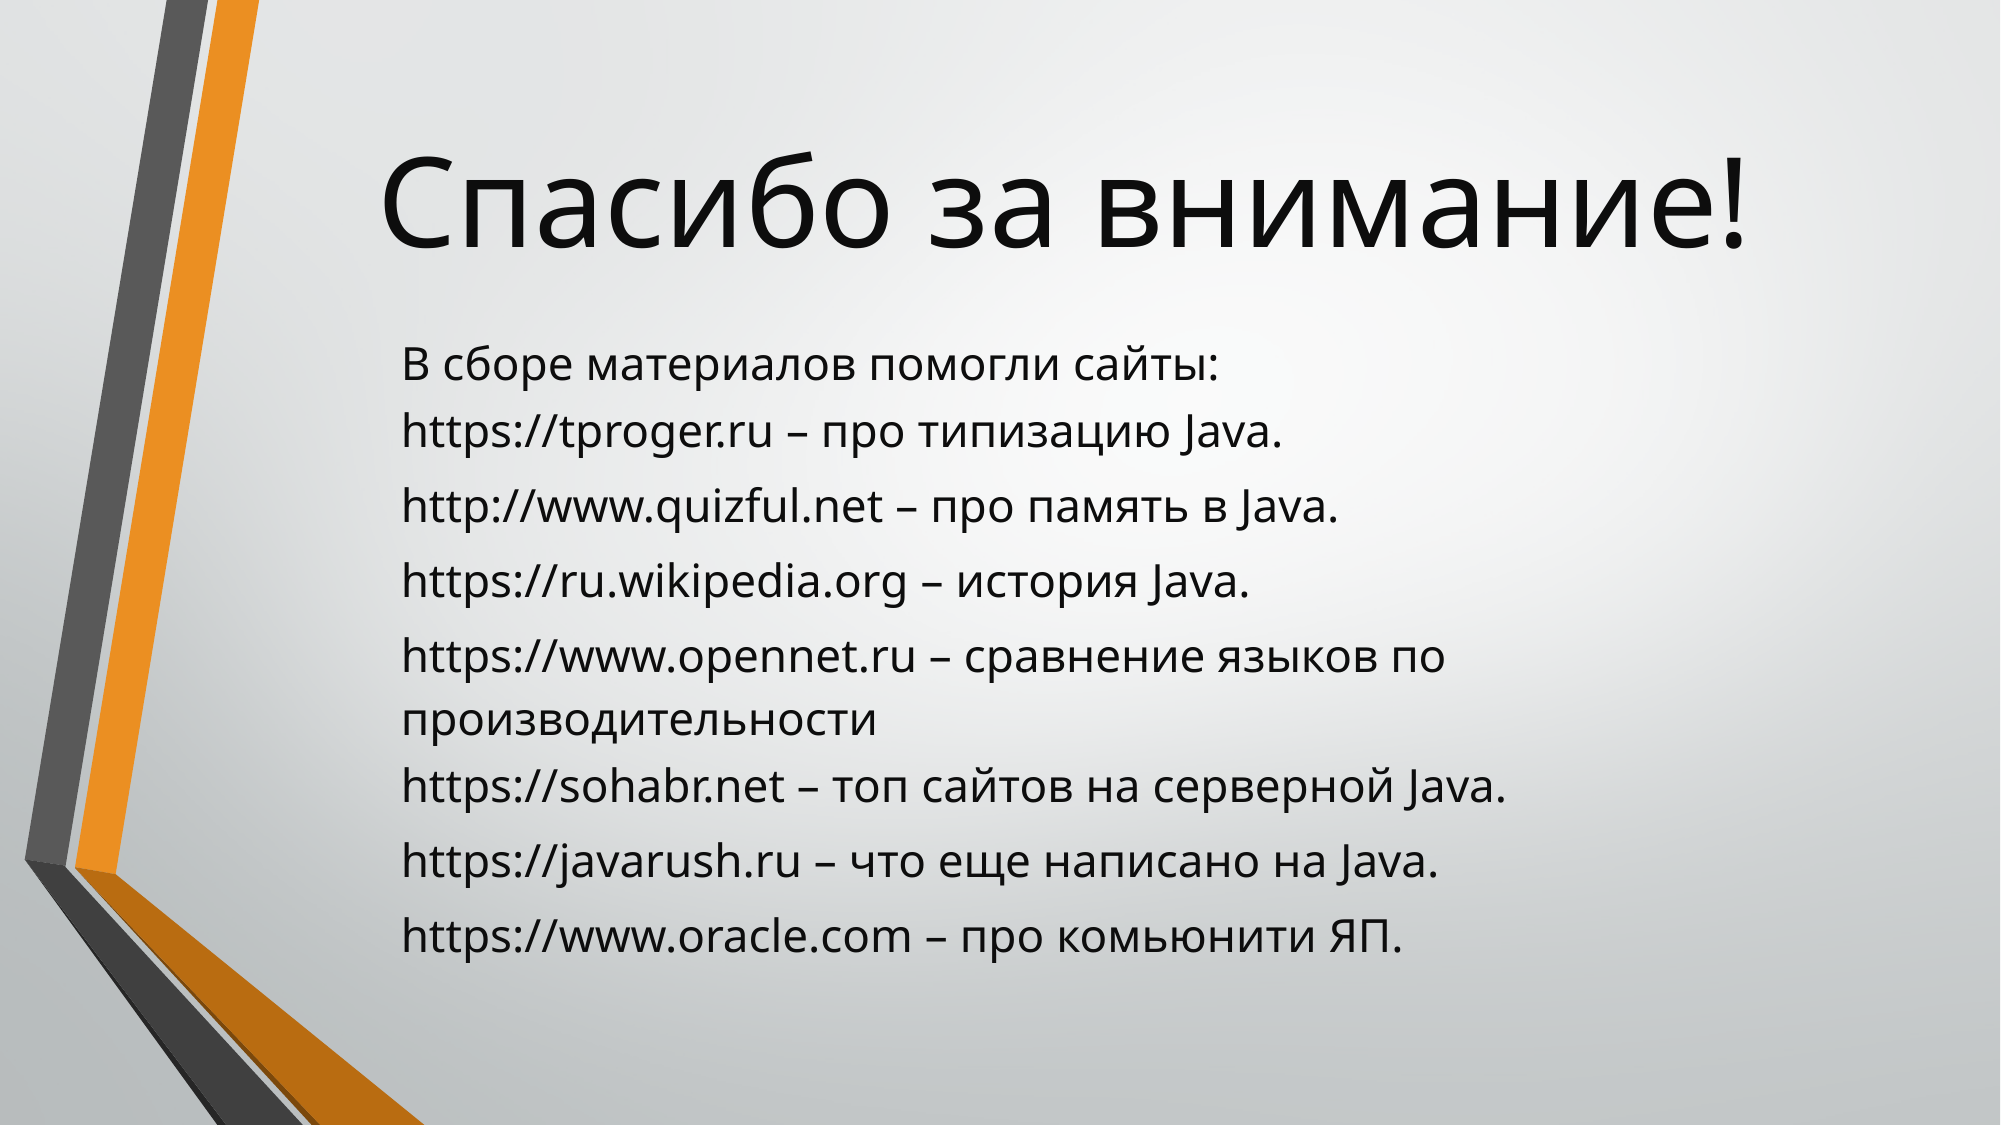

# Спасибо за внимание!
В сборе материалов помогли сайты:
https://tproger.ru – про типизацию Java.
http://www.quizful.net – про память в Java.
https://ru.wikipedia.org – история Java.
https://www.opennet.ru – сравнение языков по производительности
https://sohabr.net – топ сайтов на серверной Java.
https://javarush.ru – что еще написано на Java.
https://www.oracle.com – про комьюнити ЯП.